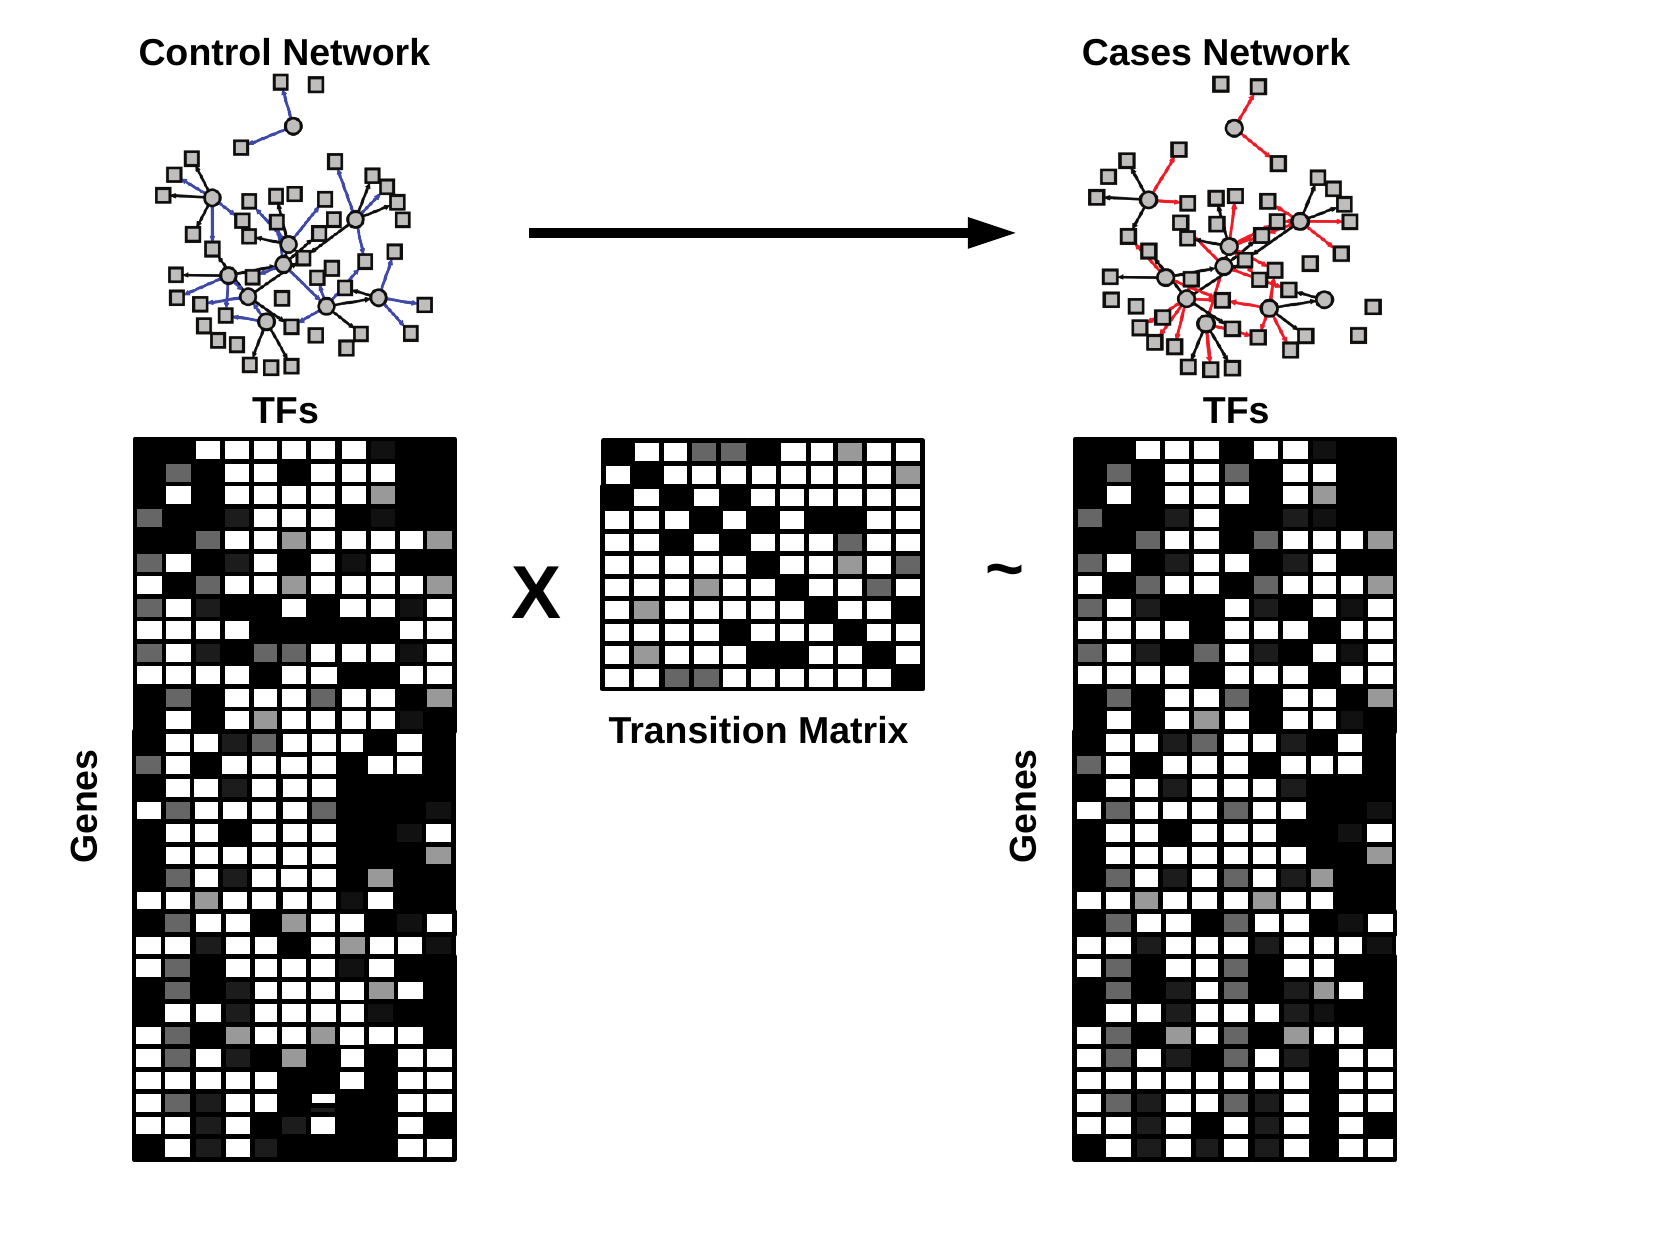

Control Network
Cases Network
TFs
TFs
~
X
Transition Matrix
Genes
Genes